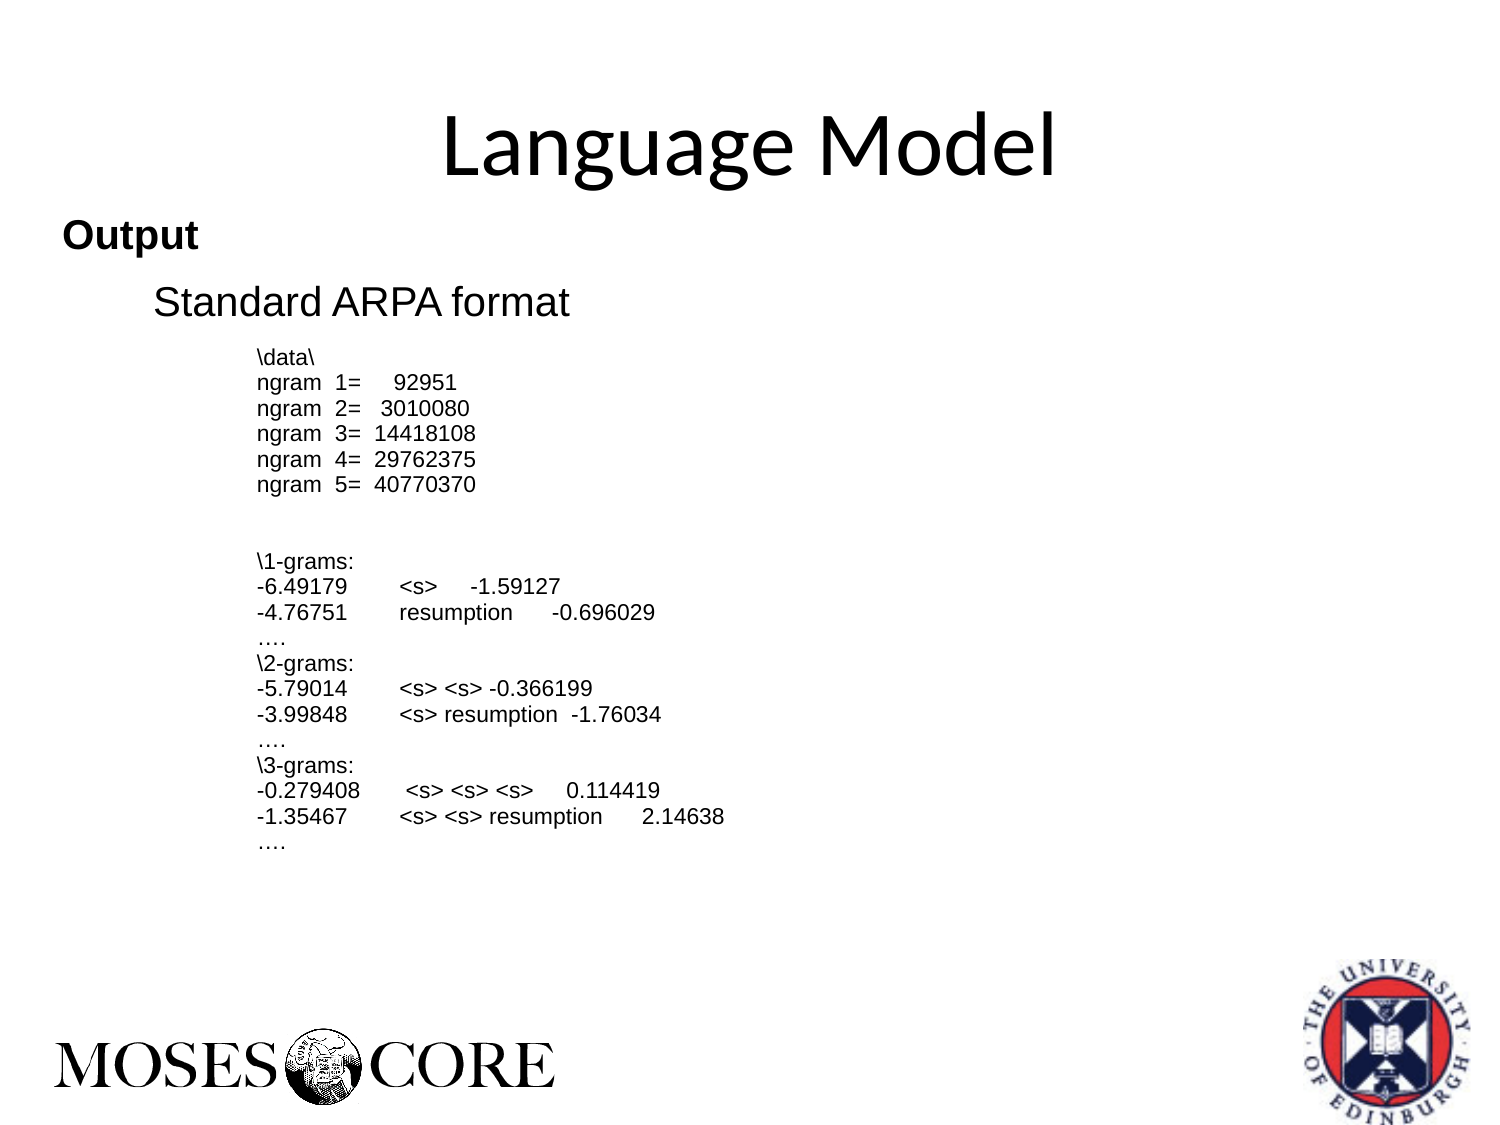

# Language Model
Output
Standard ARPA format
\data\
ngram 1= 92951
ngram 2= 3010080
ngram 3= 14418108
ngram 4= 29762375
ngram 5= 40770370
\1-grams:
-6.49179 <s> -1.59127
-4.76751 resumption -0.696029
….
\2-grams:
-5.79014 <s> <s> -0.366199
-3.99848 <s> resumption -1.76034
….
\3-grams:
-0.279408 <s> <s> <s> 0.114419
-1.35467 <s> <s> resumption 2.14638
….